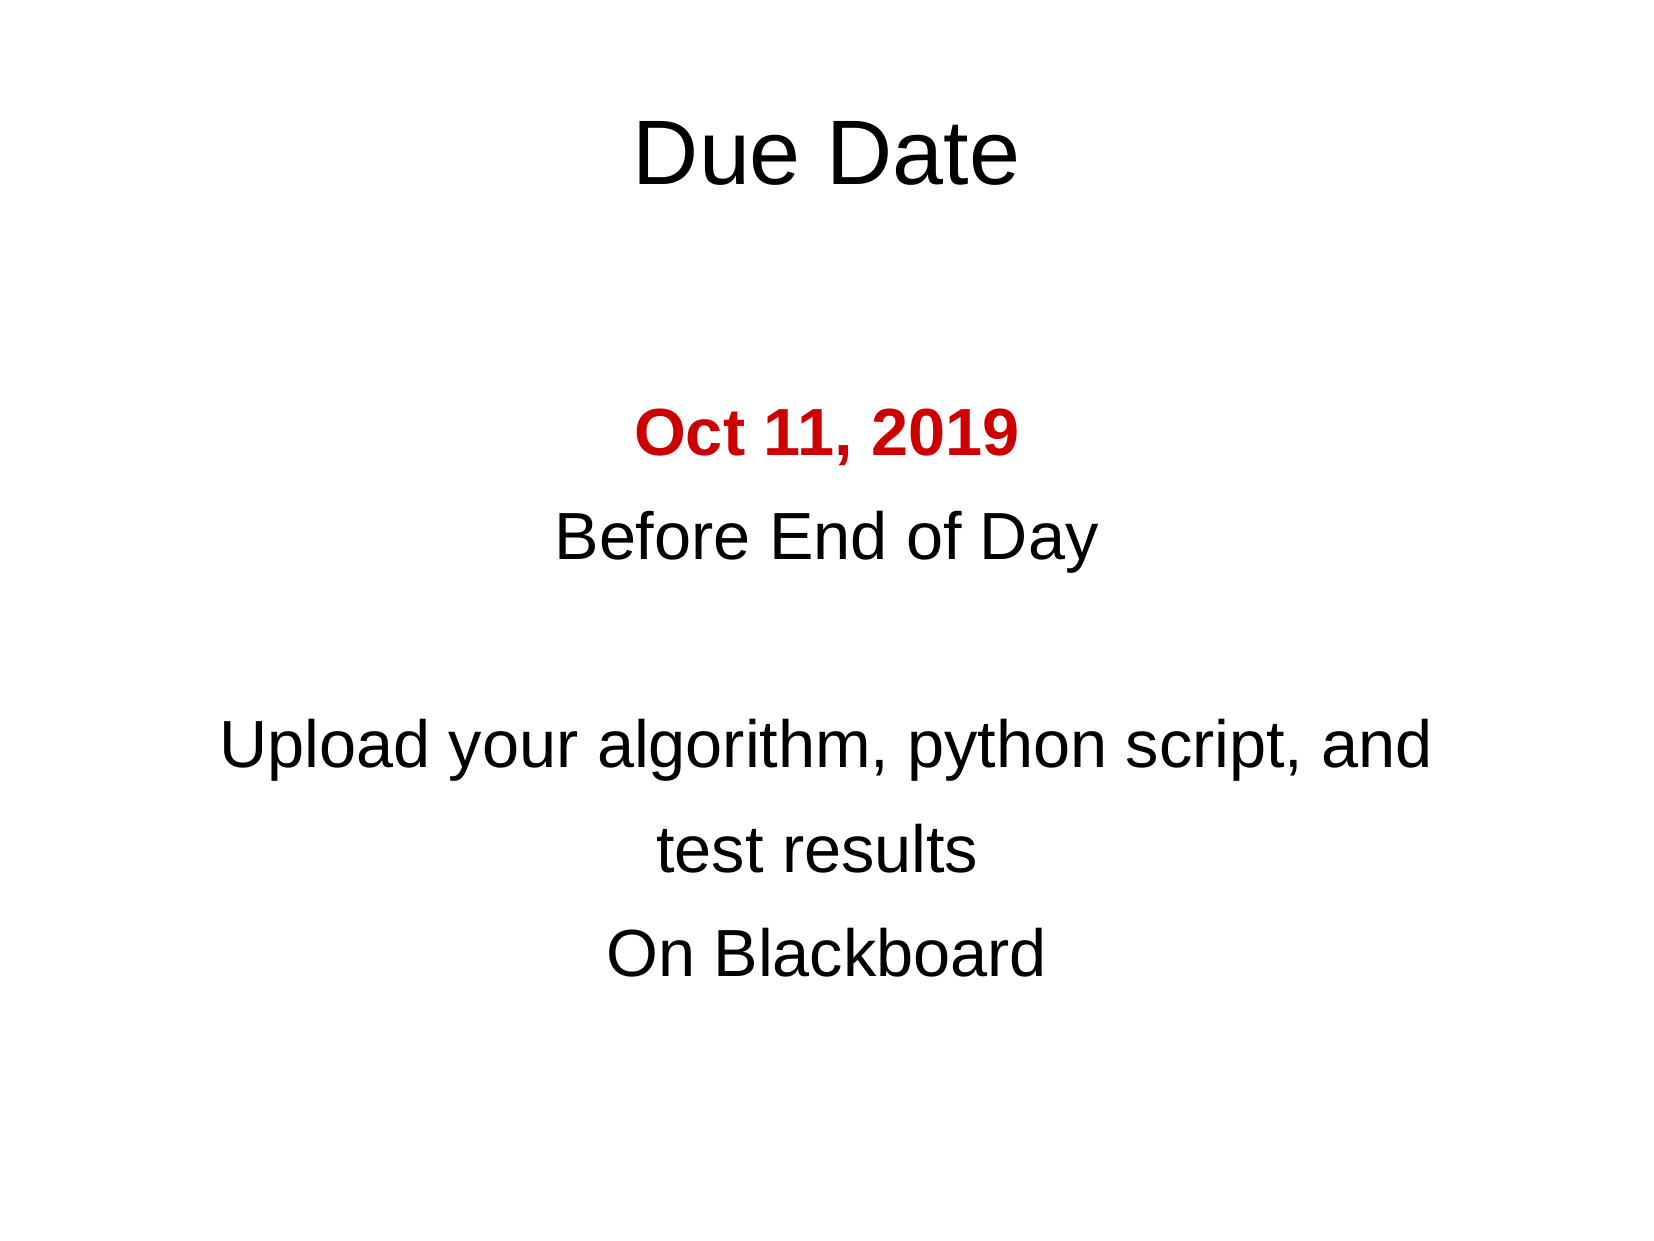

# Due Date
Oct 11, 2019
Before End of Day
Upload your algorithm, python script, and
test results
On Blackboard